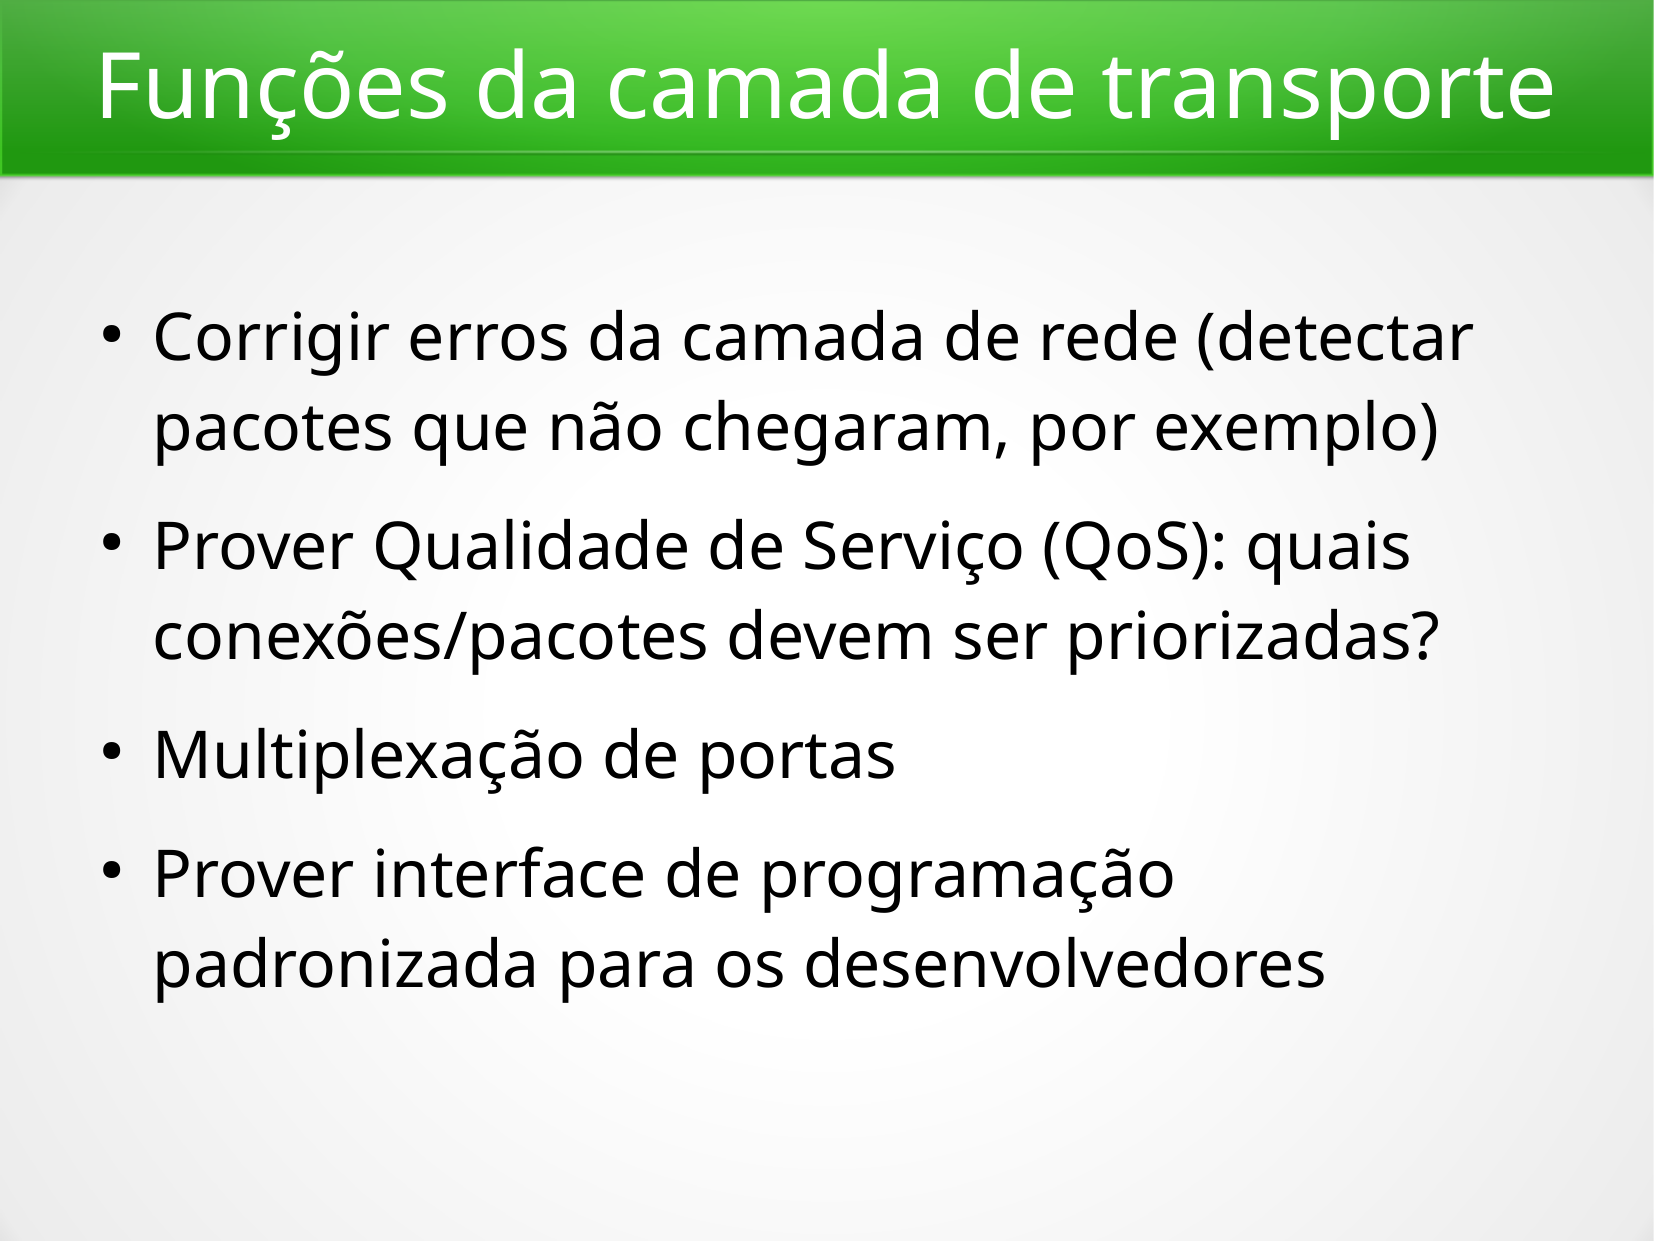

# Funções da camada de transporte
Corrigir erros da camada de rede (detectar pacotes que não chegaram, por exemplo)
Prover Qualidade de Serviço (QoS): quais conexões/pacotes devem ser priorizadas?
Multiplexação de portas
Prover interface de programação padronizada para os desenvolvedores